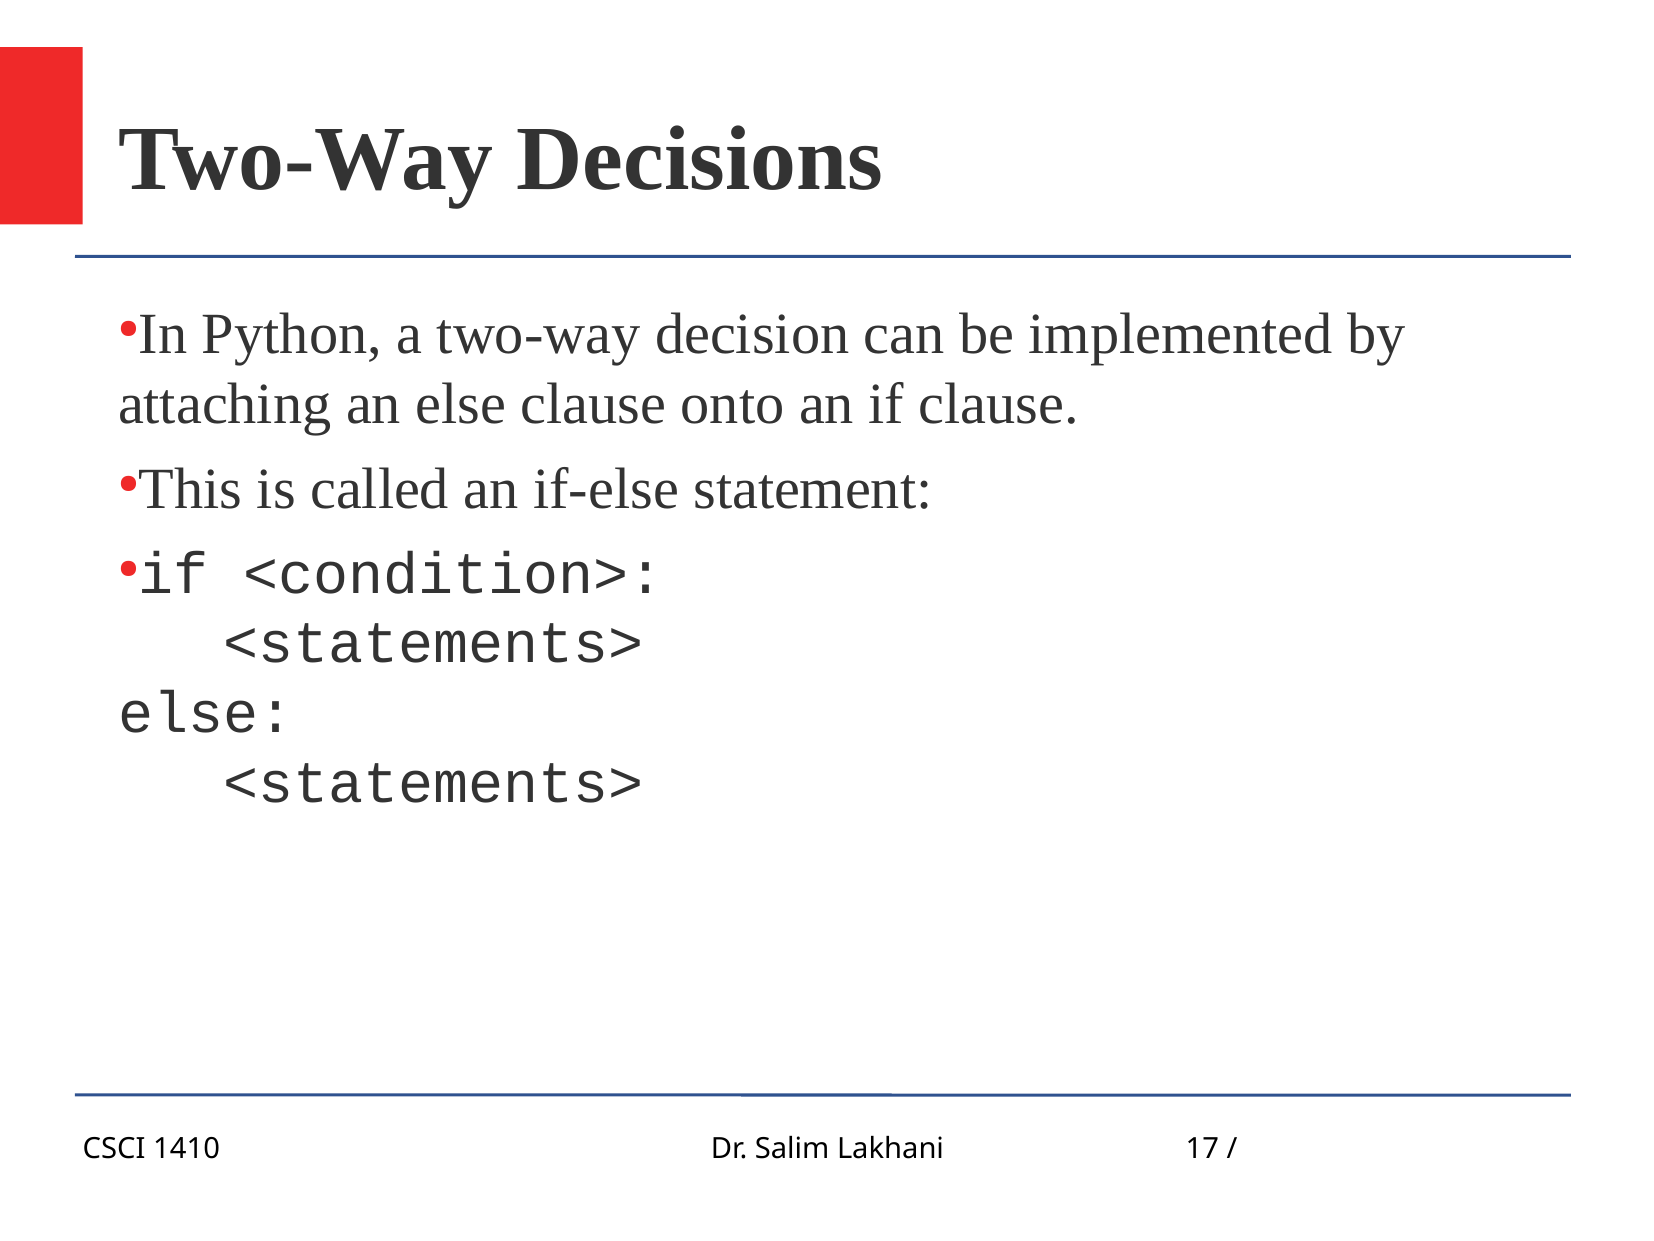

# Two-Way Decisions
In Python, a two-way decision can be implemented by attaching an else clause onto an if clause.
This is called an if-else statement:
if <condition>:
 <statements>
else:
 <statements>
CSCI 1410
Dr. Salim Lakhani